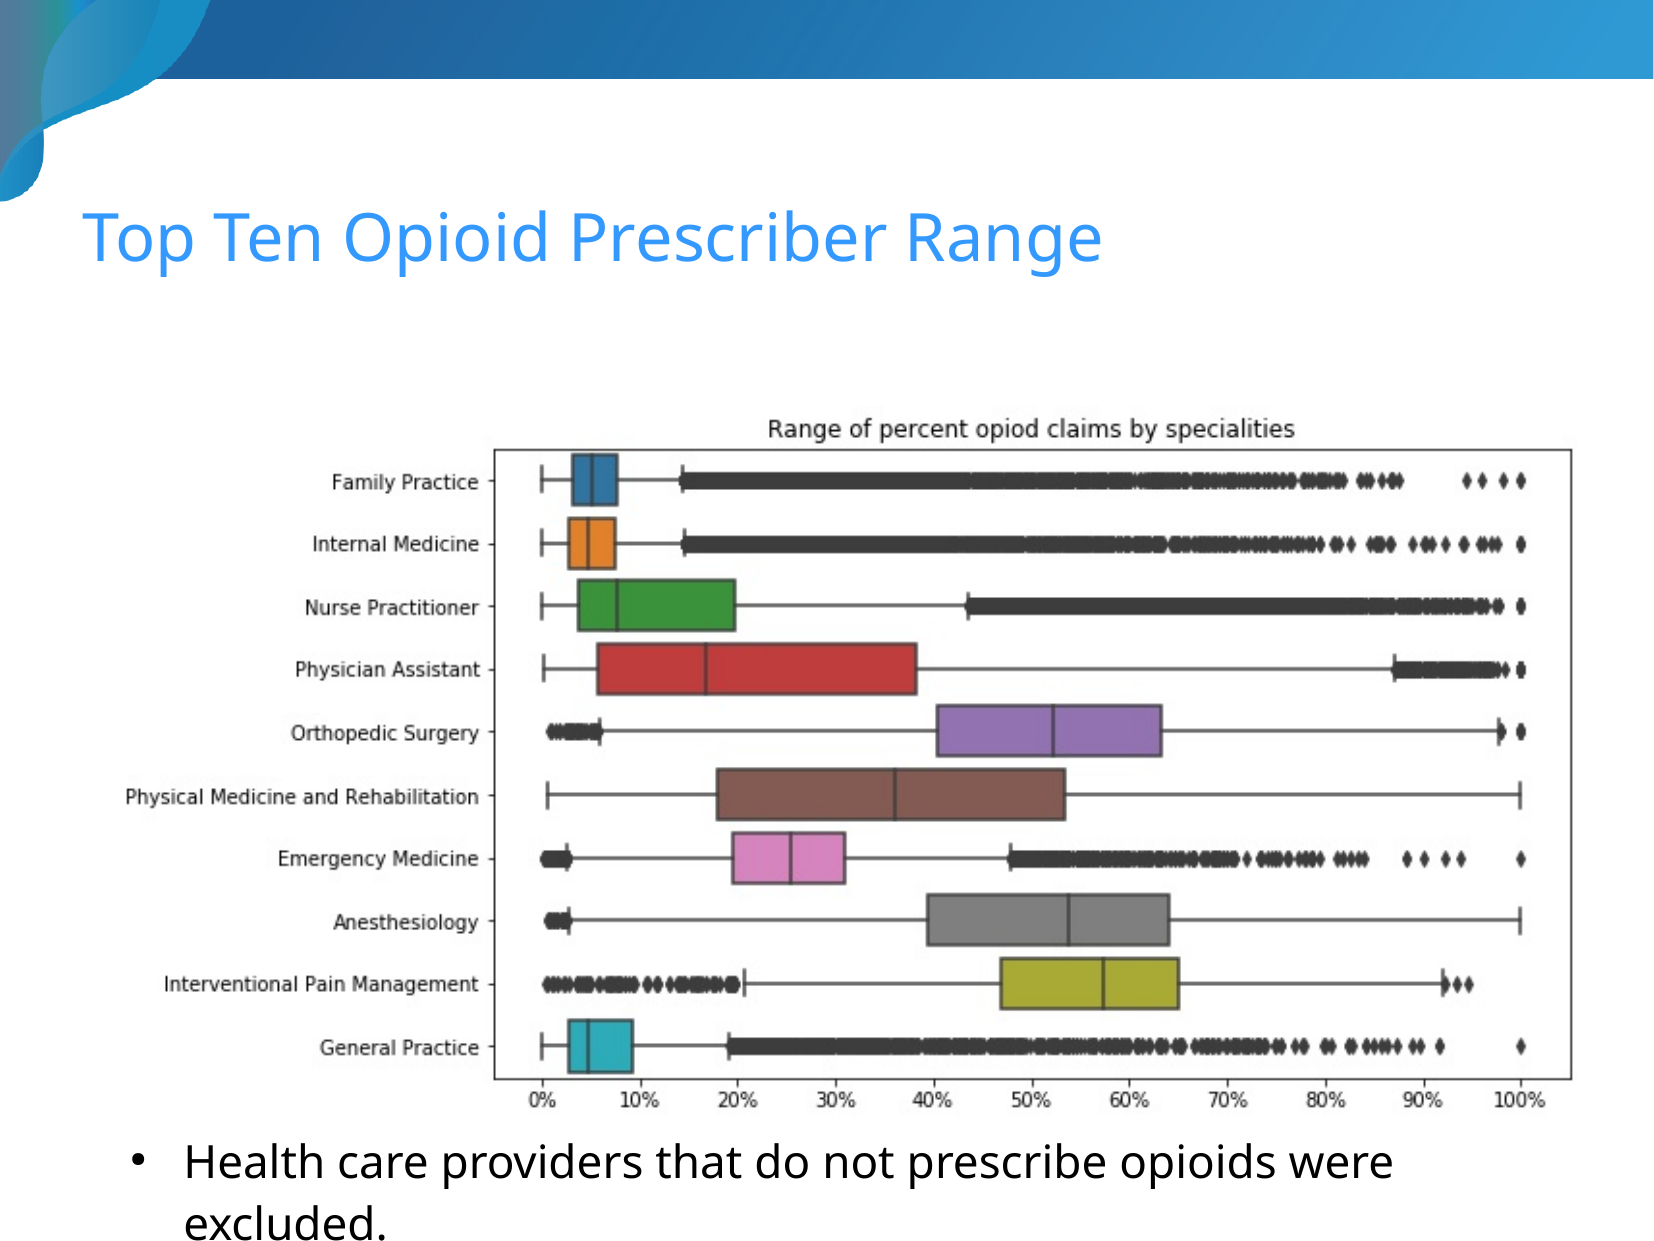

# Top Ten Opioid Prescriber Range
Health care providers that do not prescribe opioids were excluded.